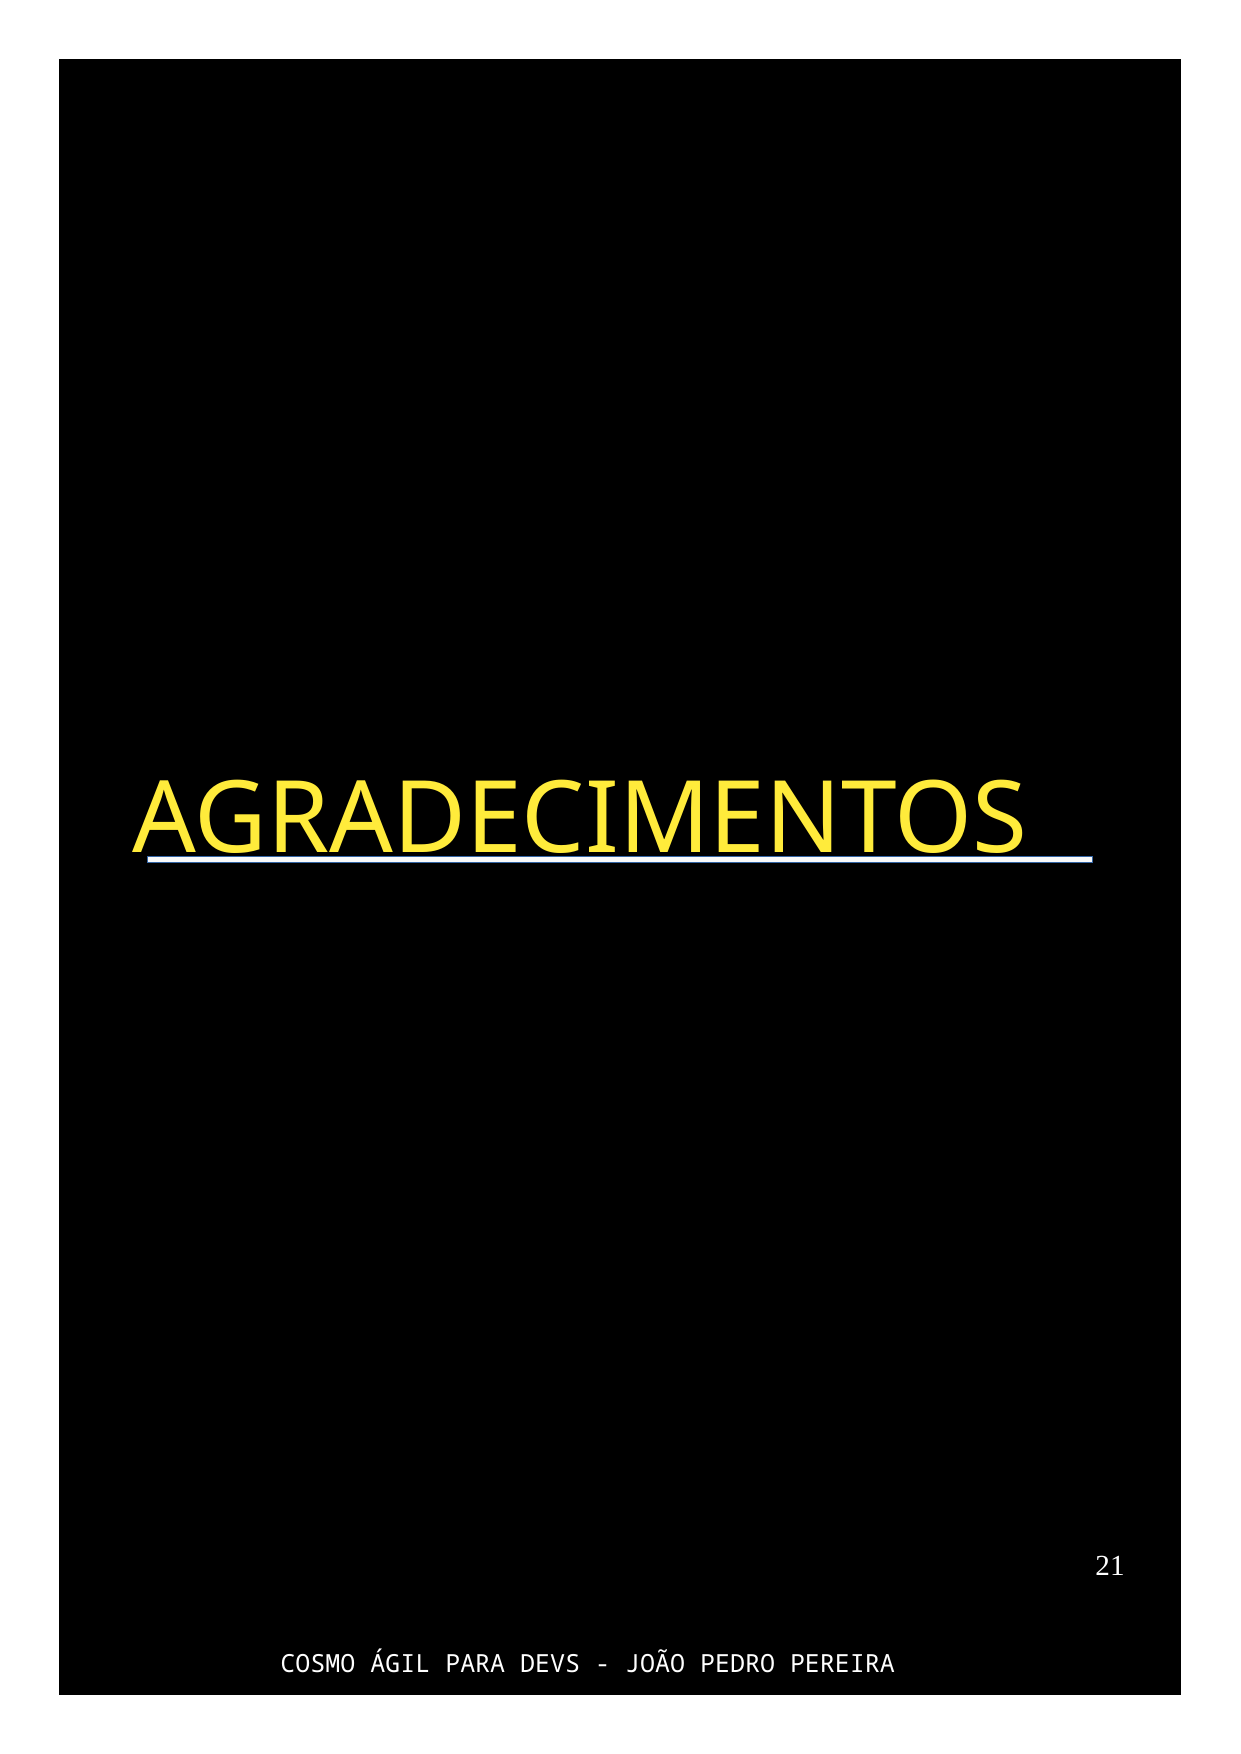

AGRADECIMENTOS
21
COSMO ÁGIL PARA DEVS - JOÃO PEDRO PEREIRA